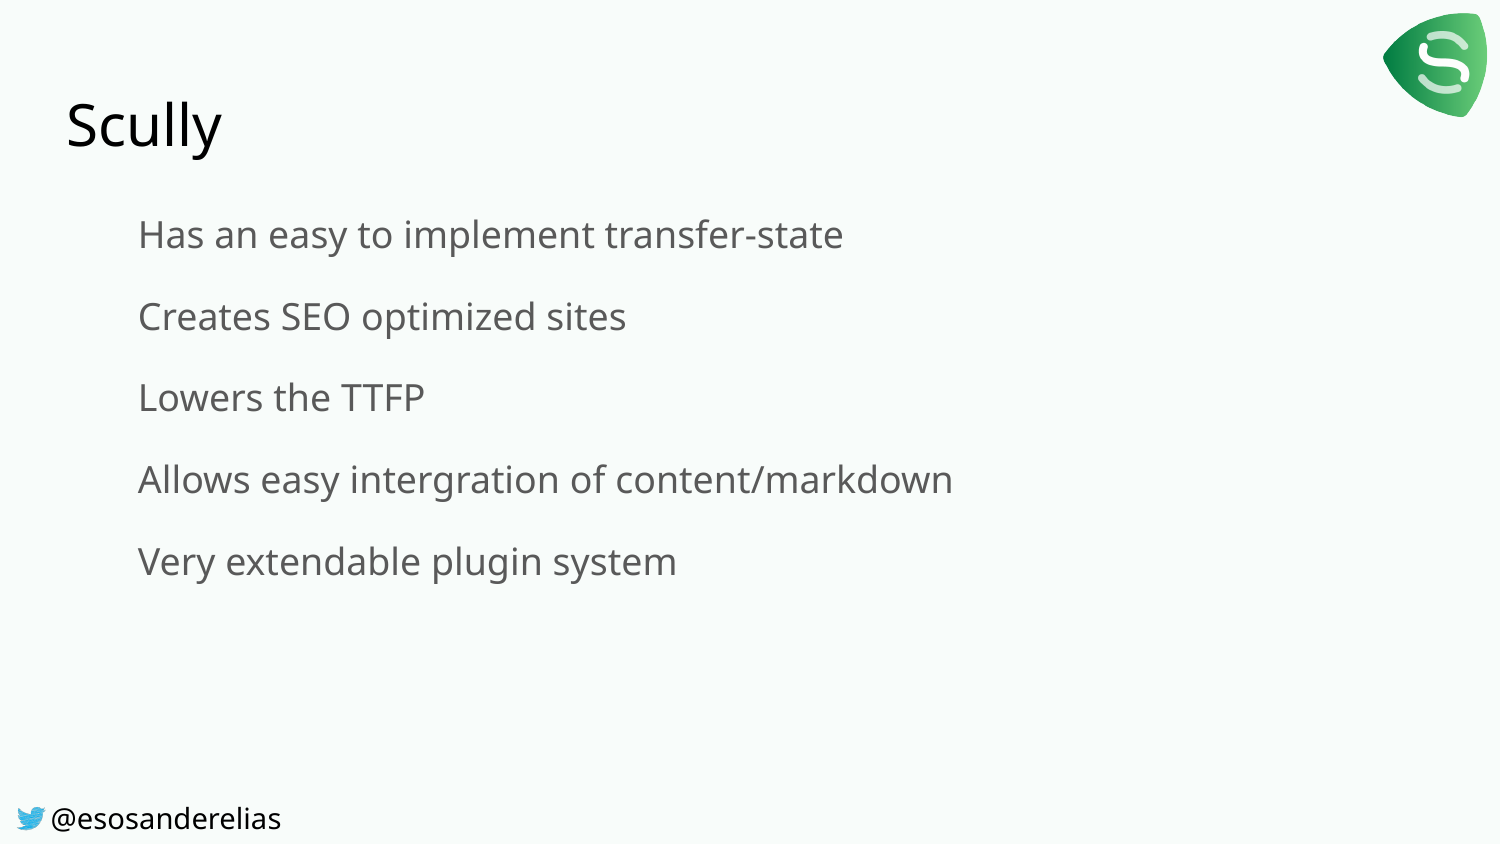

# Scully
Has an easy to implement transfer-state
Creates SEO optimized sites
Lowers the TTFP
Allows easy intergration of content/markdown
Very extendable plugin system